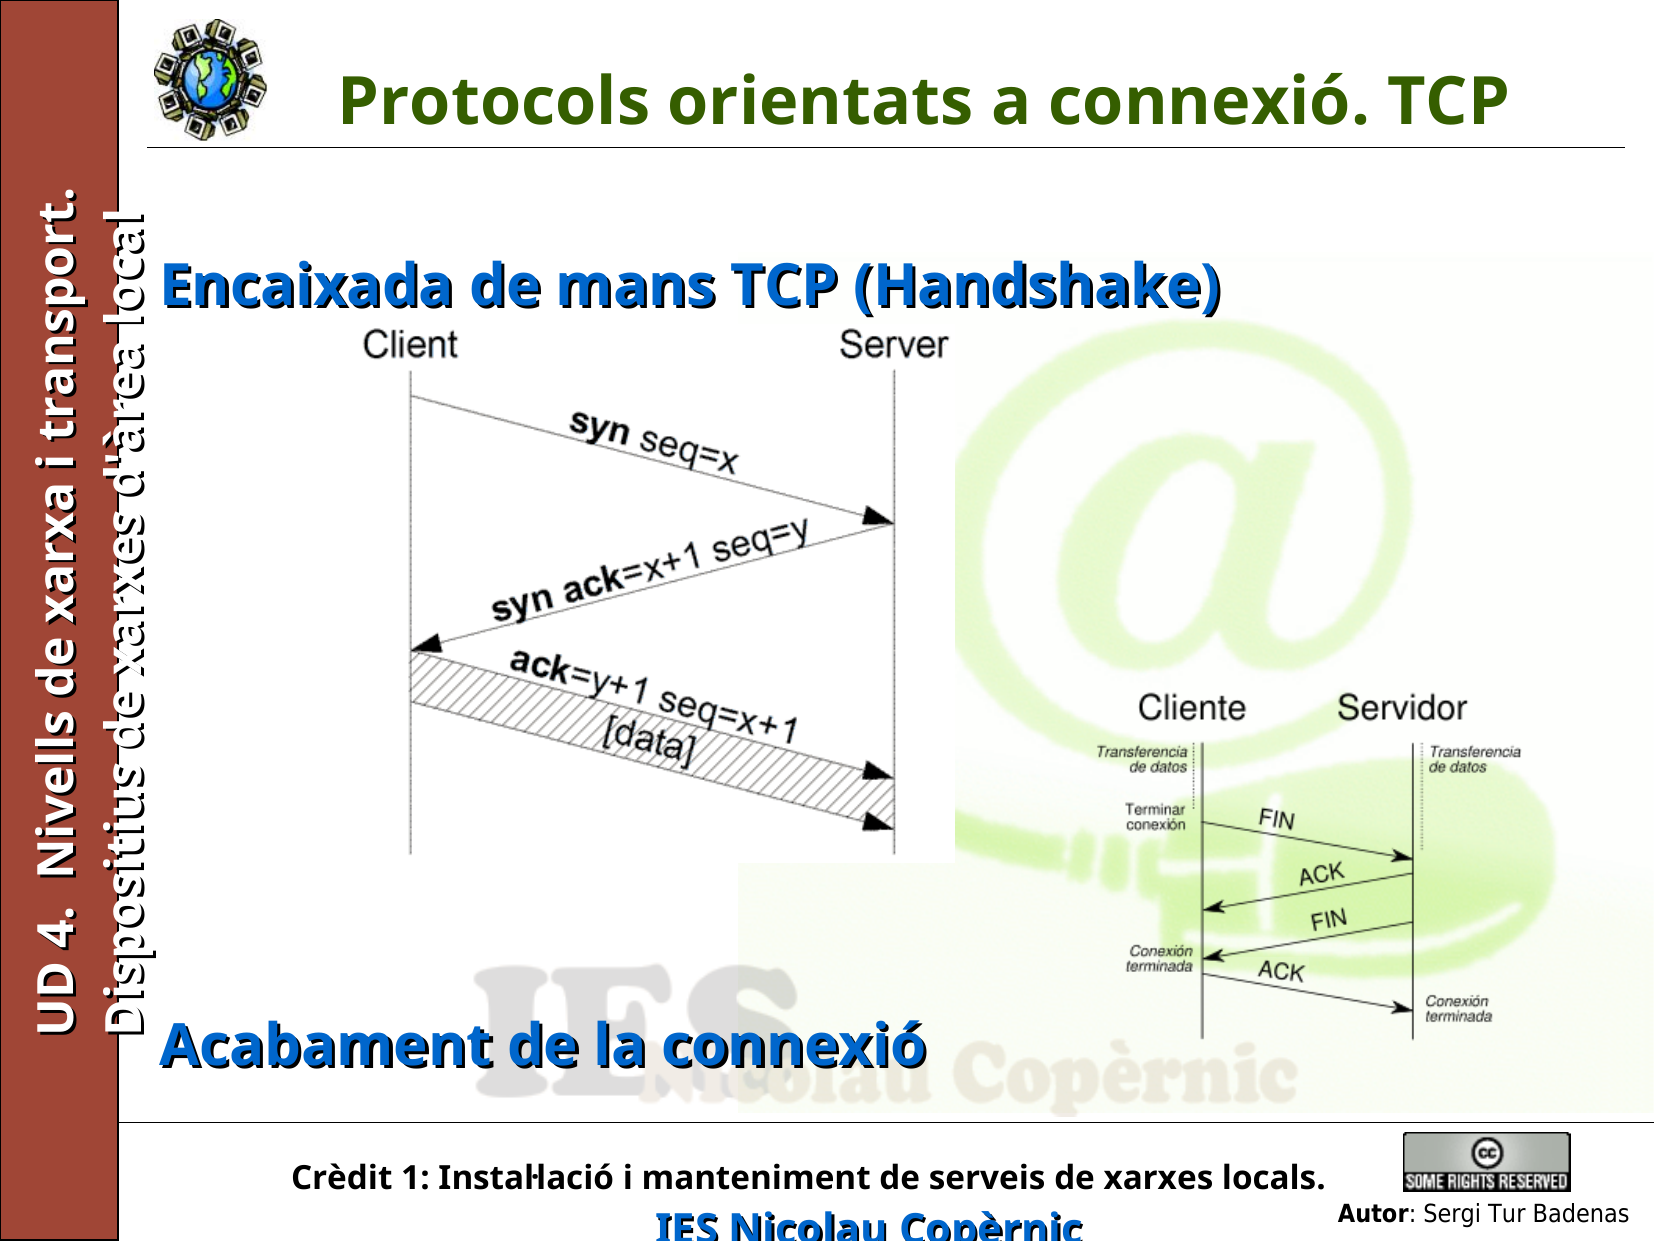

# Protocols orientats a connexió. TCP
Encaixada de mans TCP (Handshake)
Acabament de la connexió